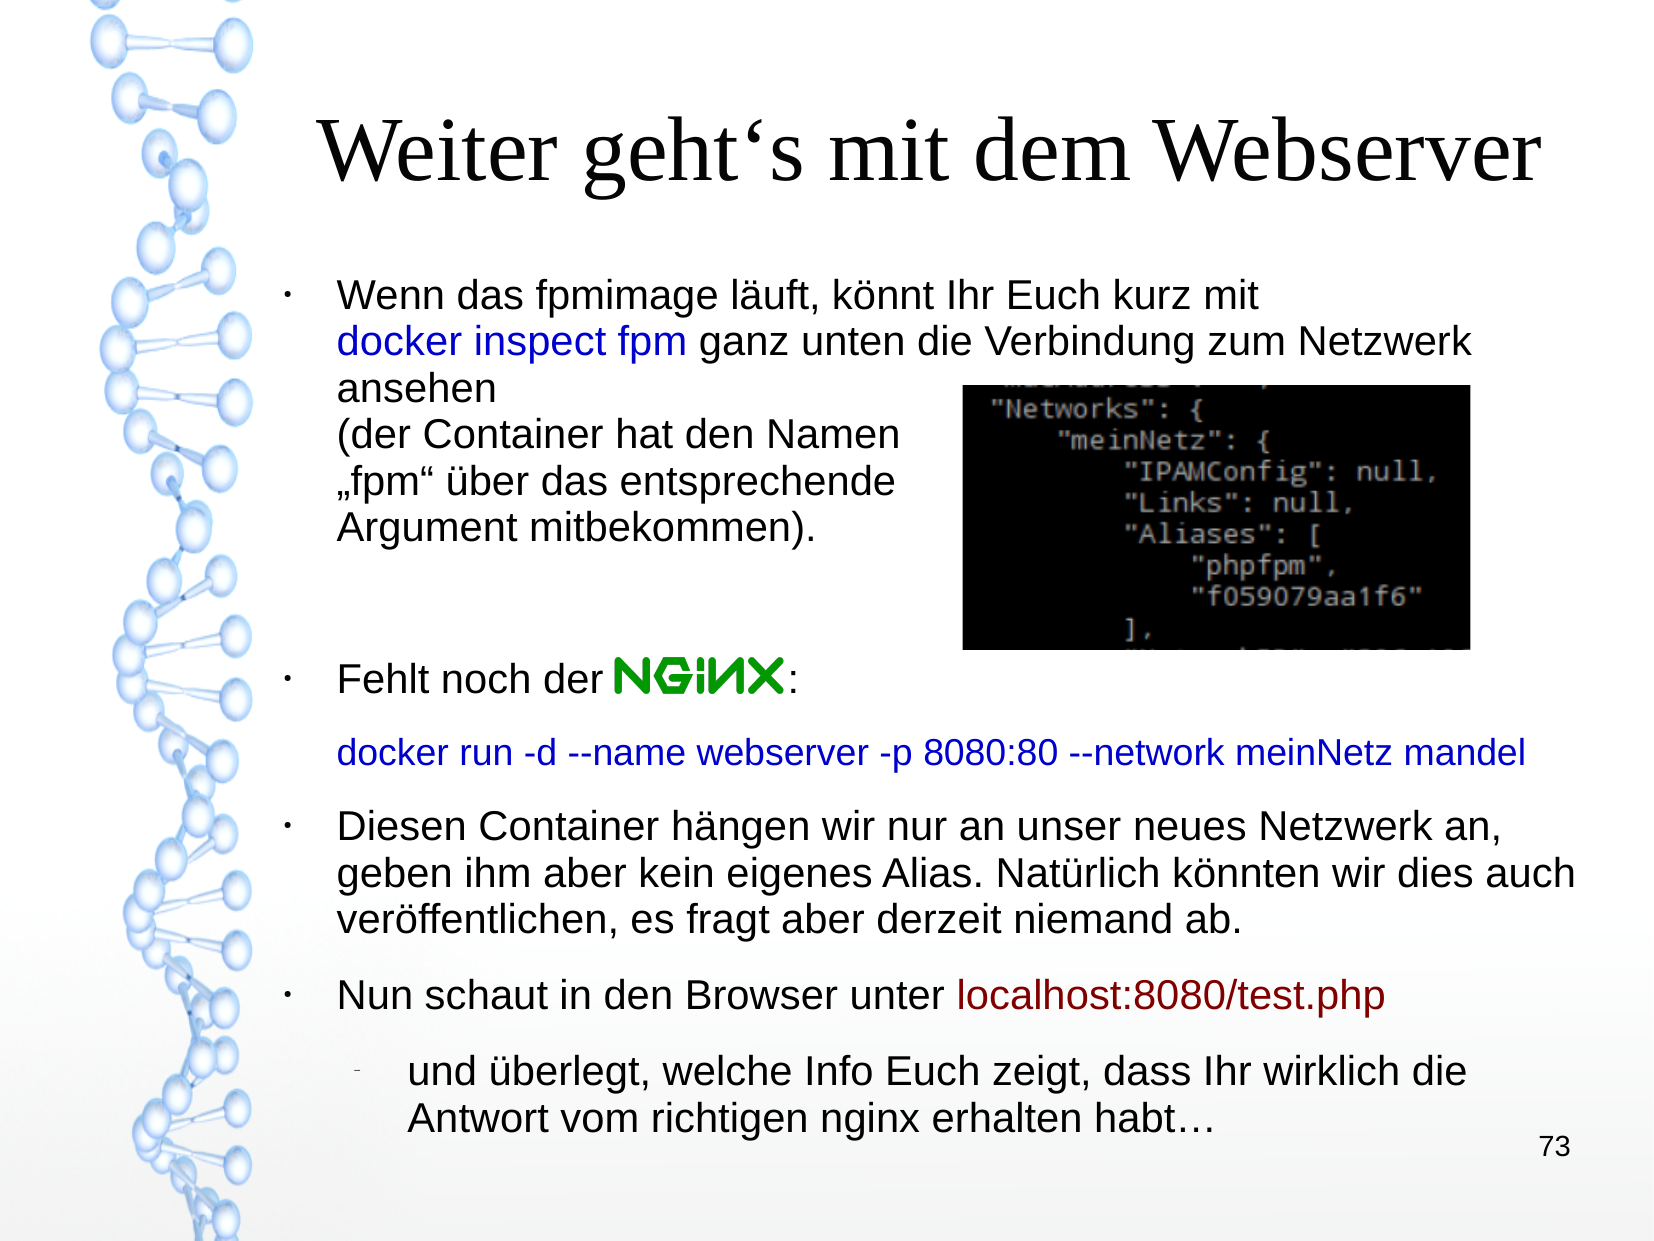

# Weiter geht‘s mit dem Webserver
Wenn das fpmimage läuft, könnt Ihr Euch kurz mit
docker inspect fpm ganz unten die Verbindung zum Netzwerk ansehen
(der Container hat den Namen
„fpm“ über das entsprechende
Argument mitbekommen).
Fehlt noch der :
docker run -d --name webserver -p 8080:80 --network meinNetz mandel
Diesen Container hängen wir nur an unser neues Netzwerk an, geben ihm aber kein eigenes Alias. Natürlich könnten wir dies auch veröffentlichen, es fragt aber derzeit niemand ab.
Nun schaut in den Browser unter localhost:8080/test.php
und überlegt, welche Info Euch zeigt, dass Ihr wirklich die Antwort vom richtigen nginx erhalten habt…
73